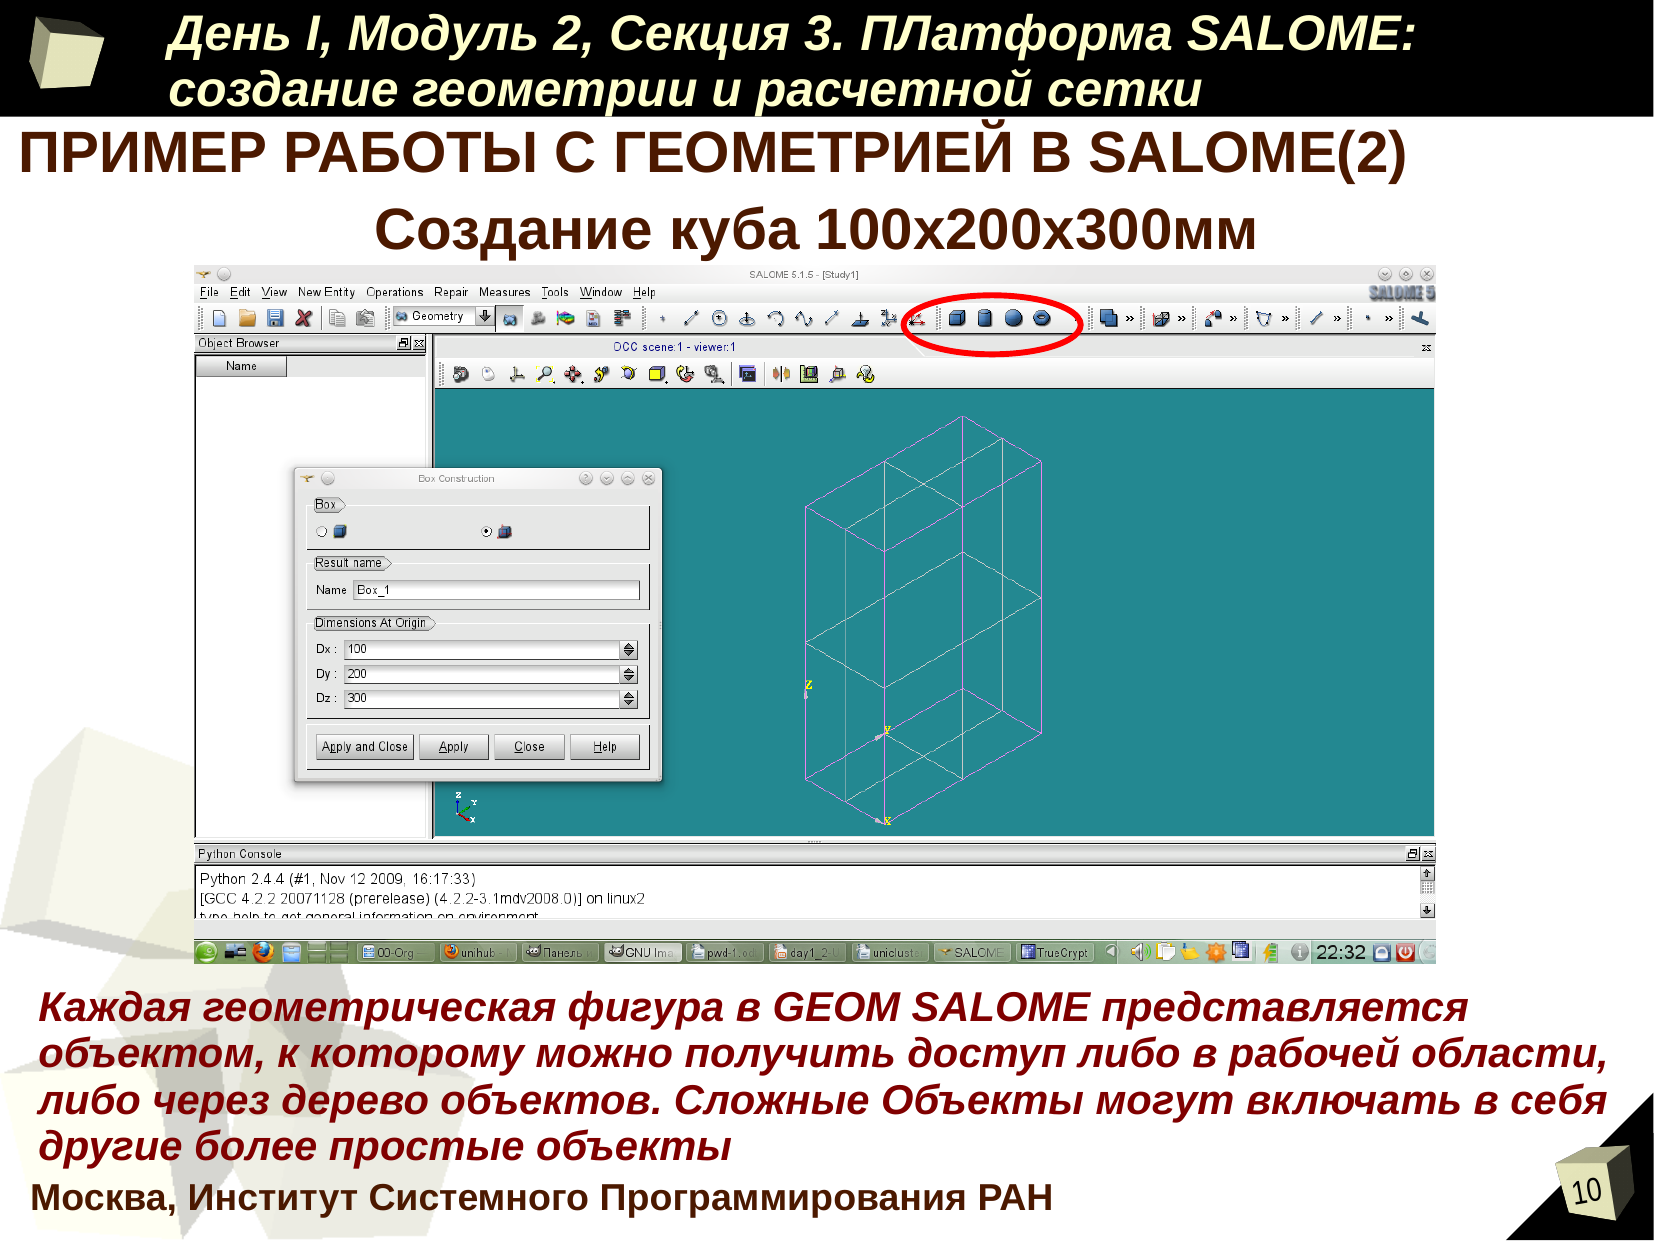

ПРИМЕР РАБОТЫ С ГЕОМЕТРИЕЙ В SALOME(2)
Создание куба 100x200x300мм
Каждая геометрическая фигура в GEOM SALOME представляется объектом, к которому можно получить доступ либо в рабочей области, либо через дерево объектов. Сложные Объекты могут включать в себя другие более простые объекты